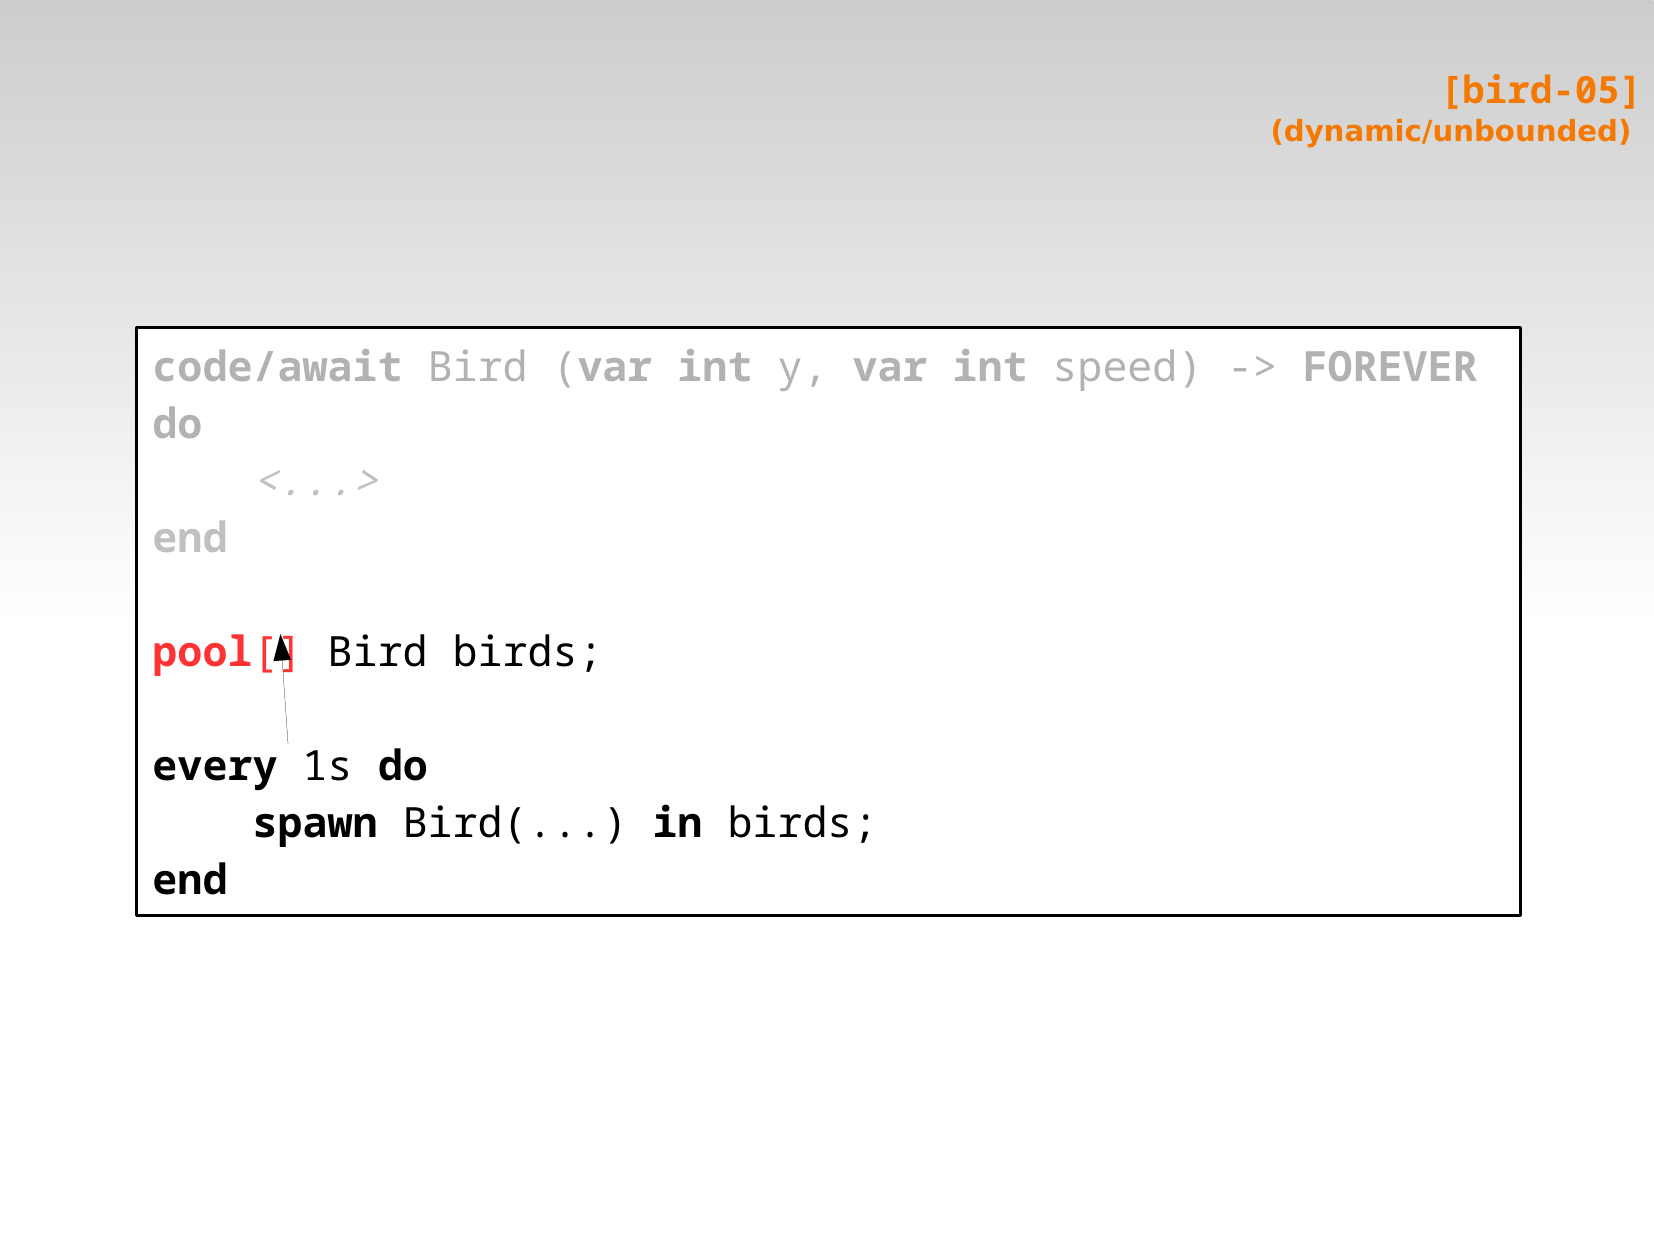

# [bird-05] (dynamic/unbounded)
code/await Bird (var int y, var int speed) -> FOREVER
do
 <...>
end
pool[] Bird birds;
every 1s do
 spawn Bird(...) in birds;
end